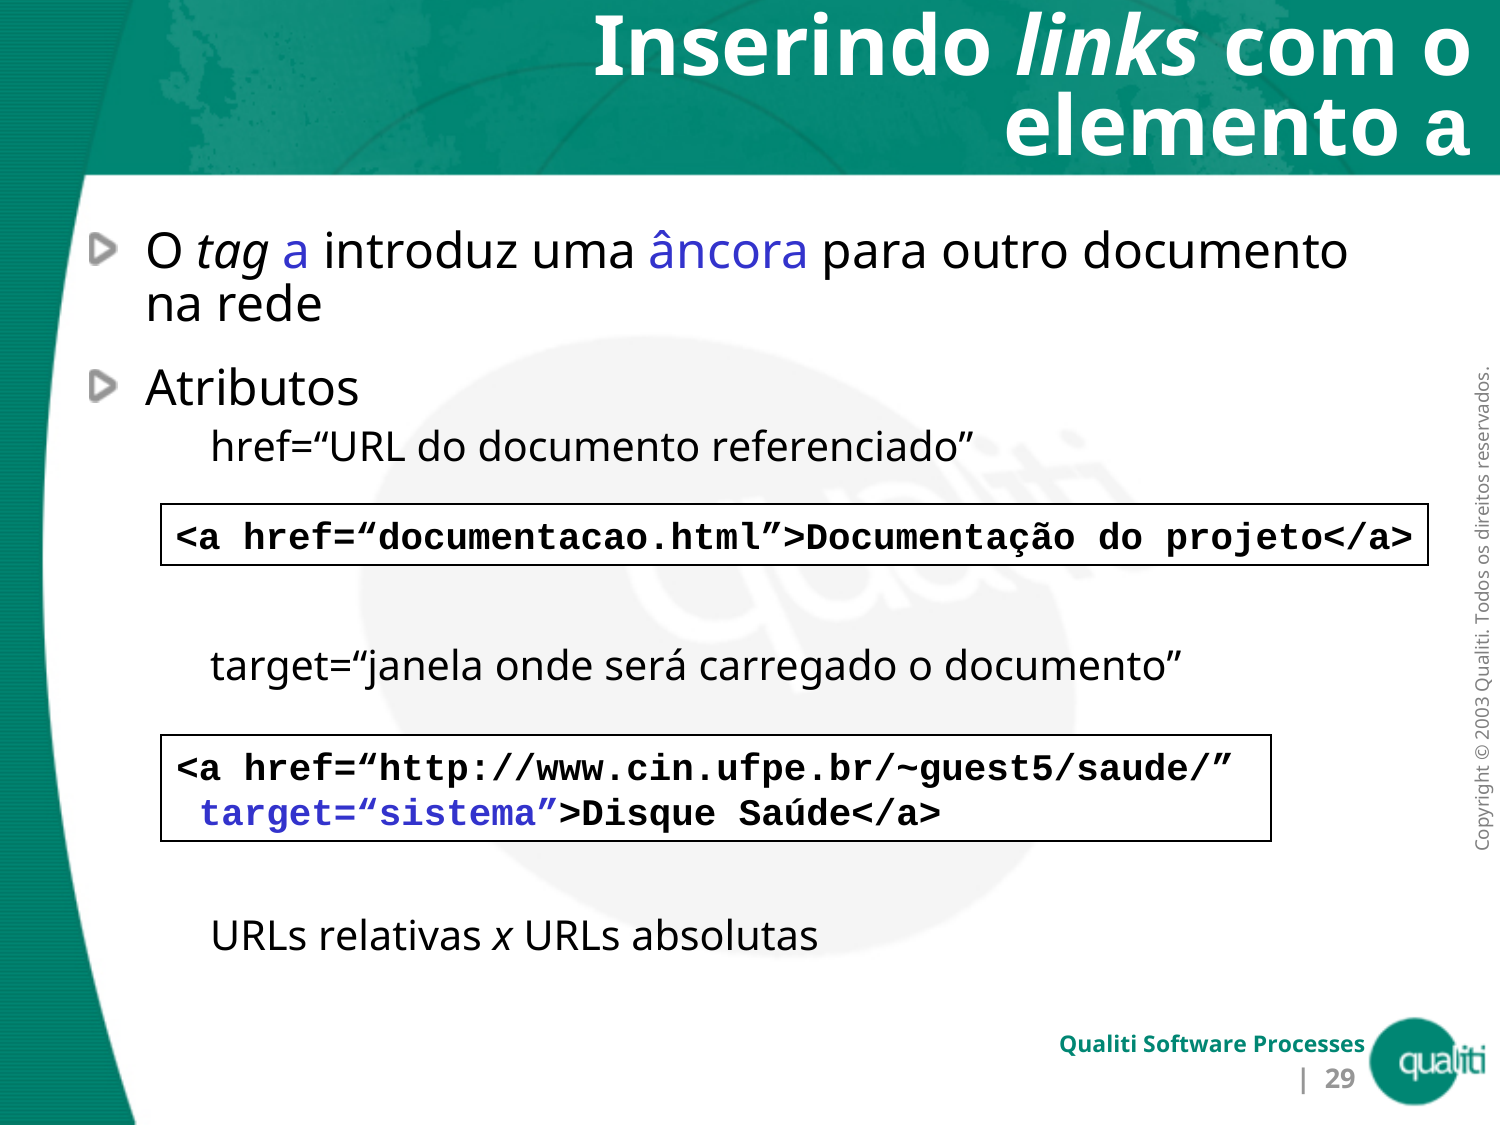

# Inserindo links com o elemento a
O tag a introduz uma âncora para outro documento na rede
Atributos
href=“URL do documento referenciado”
target=“janela onde será carregado o documento”
URLs relativas x URLs absolutas
<a href=“documentacao.html”>Documentação do projeto</a>
<a href=“http://www.cin.ufpe.br/~guest5/saude/”
 target=“sistema”>Disque Saúde</a>